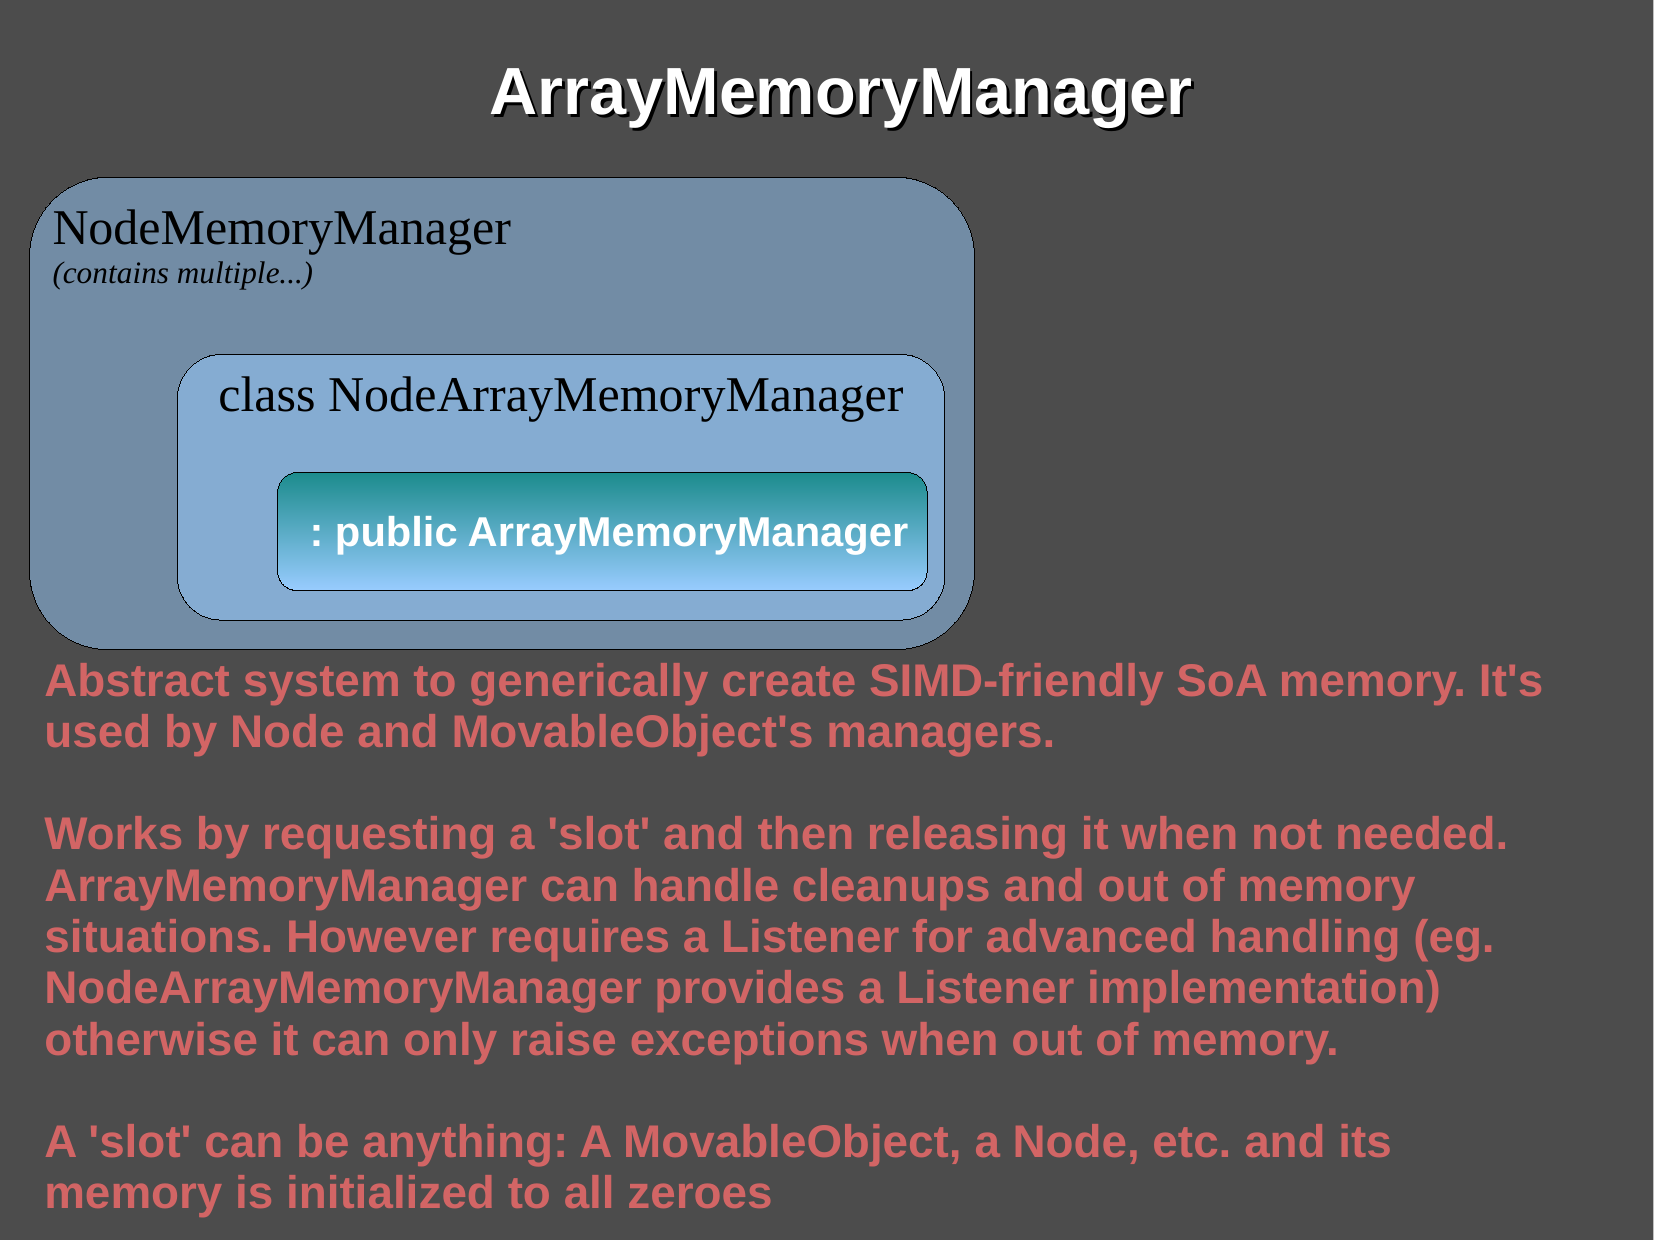

ArrayMemoryManager
NodeMemoryManager
(contains multiple...)
class NodeArrayMemoryManager
 : public ArrayMemoryManager
Abstract system to generically create SIMD-friendly SoA memory. It's used by Node and MovableObject's managers.
Works by requesting a 'slot' and then releasing it when not needed. ArrayMemoryManager can handle cleanups and out of memory situations. However requires a Listener for advanced handling (eg. NodeArrayMemoryManager provides a Listener implementation) otherwise it can only raise exceptions when out of memory.
A 'slot' can be anything: A MovableObject, a Node, etc. and its memory is initialized to all zeroes